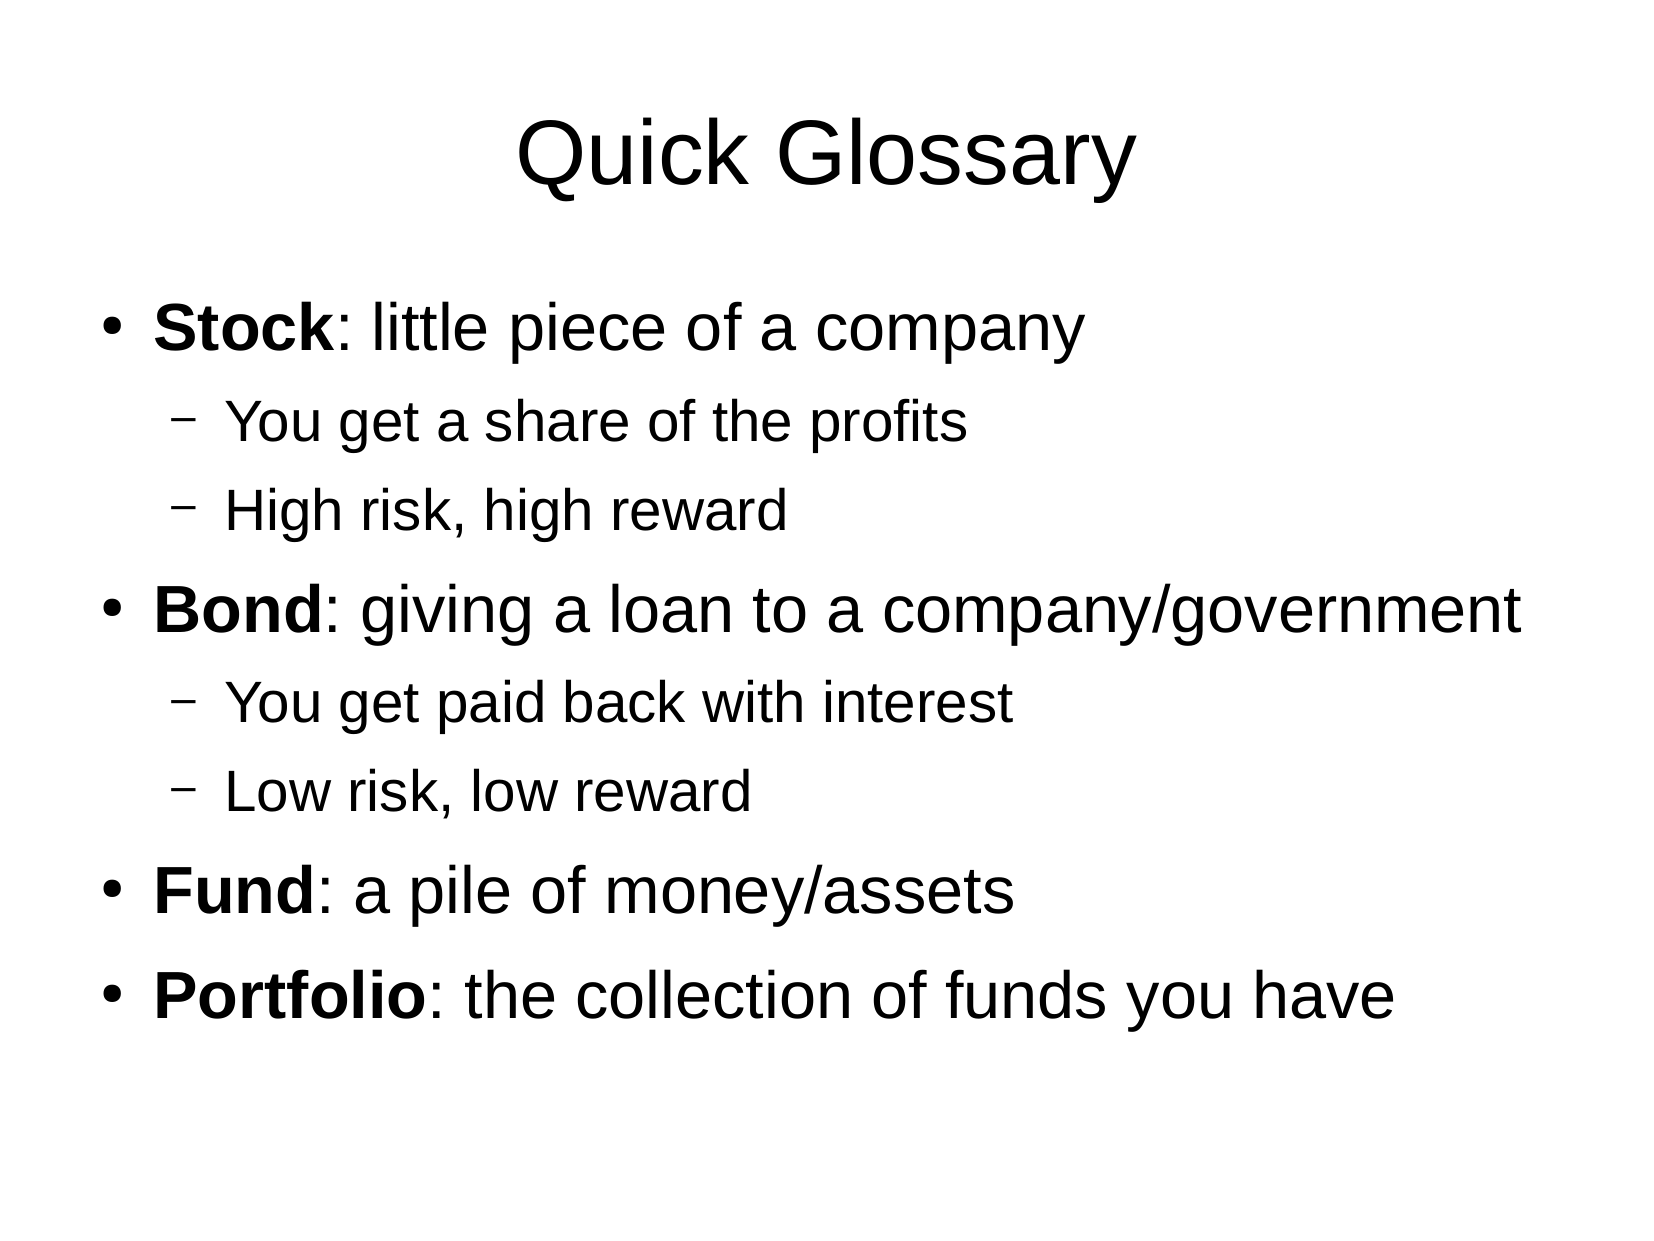

# Quick Glossary
Stock: little piece of a company
You get a share of the profits
High risk, high reward
Bond: giving a loan to a company/government
You get paid back with interest
Low risk, low reward
Fund: a pile of money/assets
Portfolio: the collection of funds you have